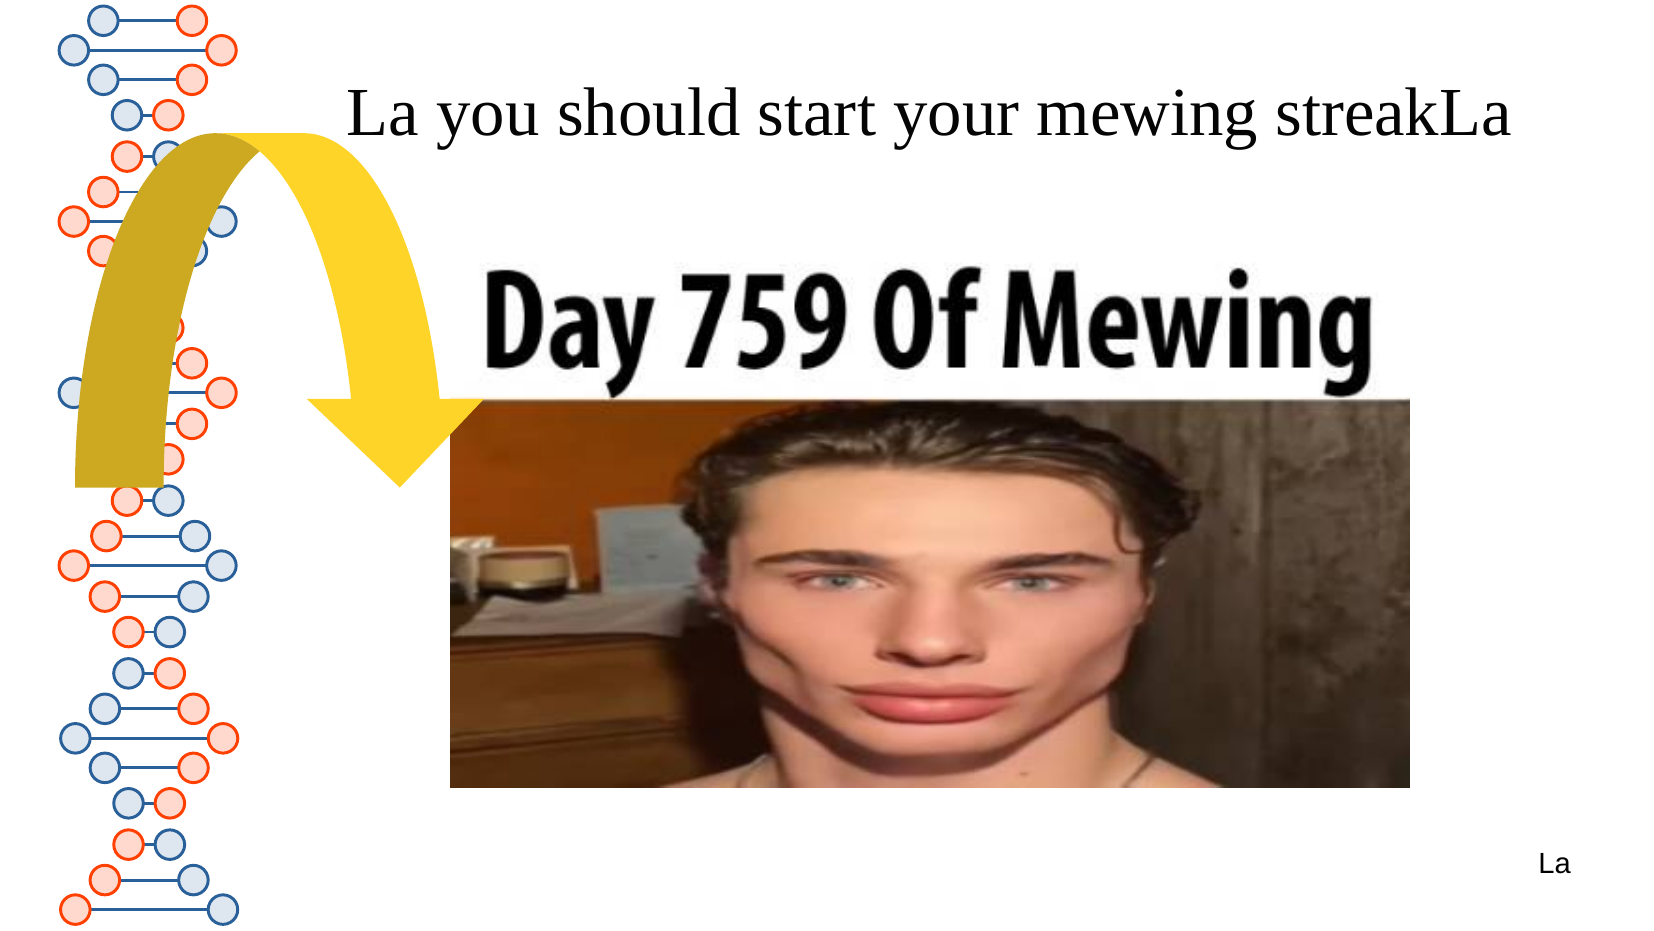

# La you should start your mewing streakLa
3